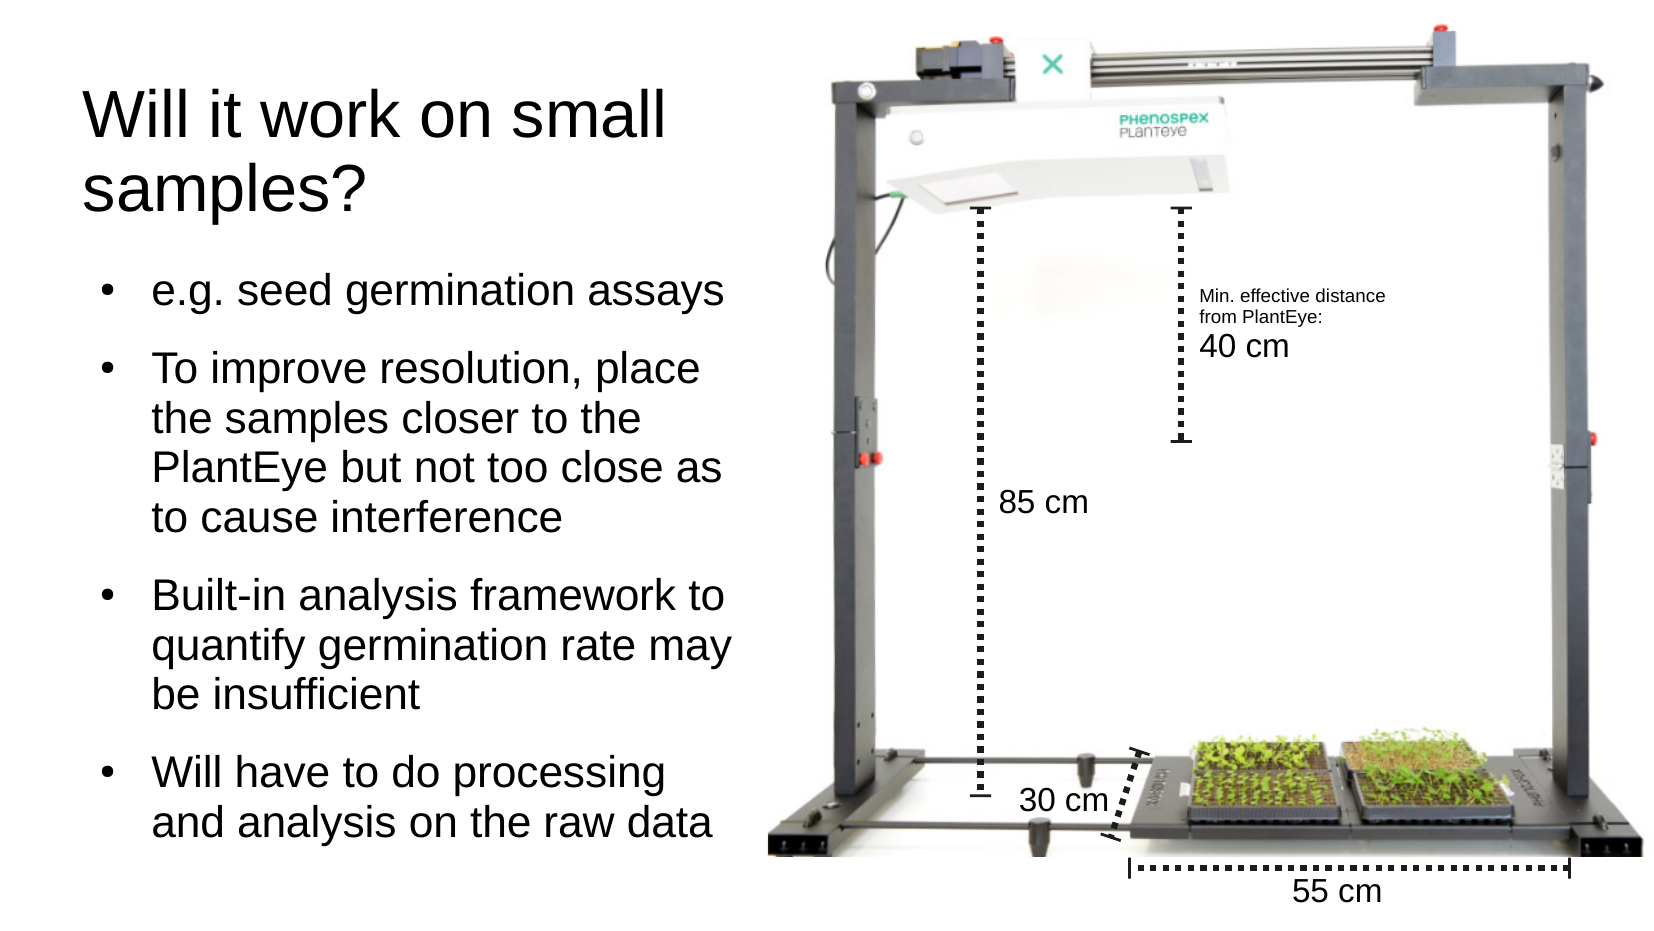

Will it work on small samples?
# e.g. seed germination assays
To improve resolution, place the samples closer to the PlantEye but not too close as to cause interference
Built-in analysis framework to quantify germination rate may be insufficient
Will have to do processing and analysis on the raw data
Min. effective distance from PlantEye:
40 cm
85 cm
30 cm
55 cm